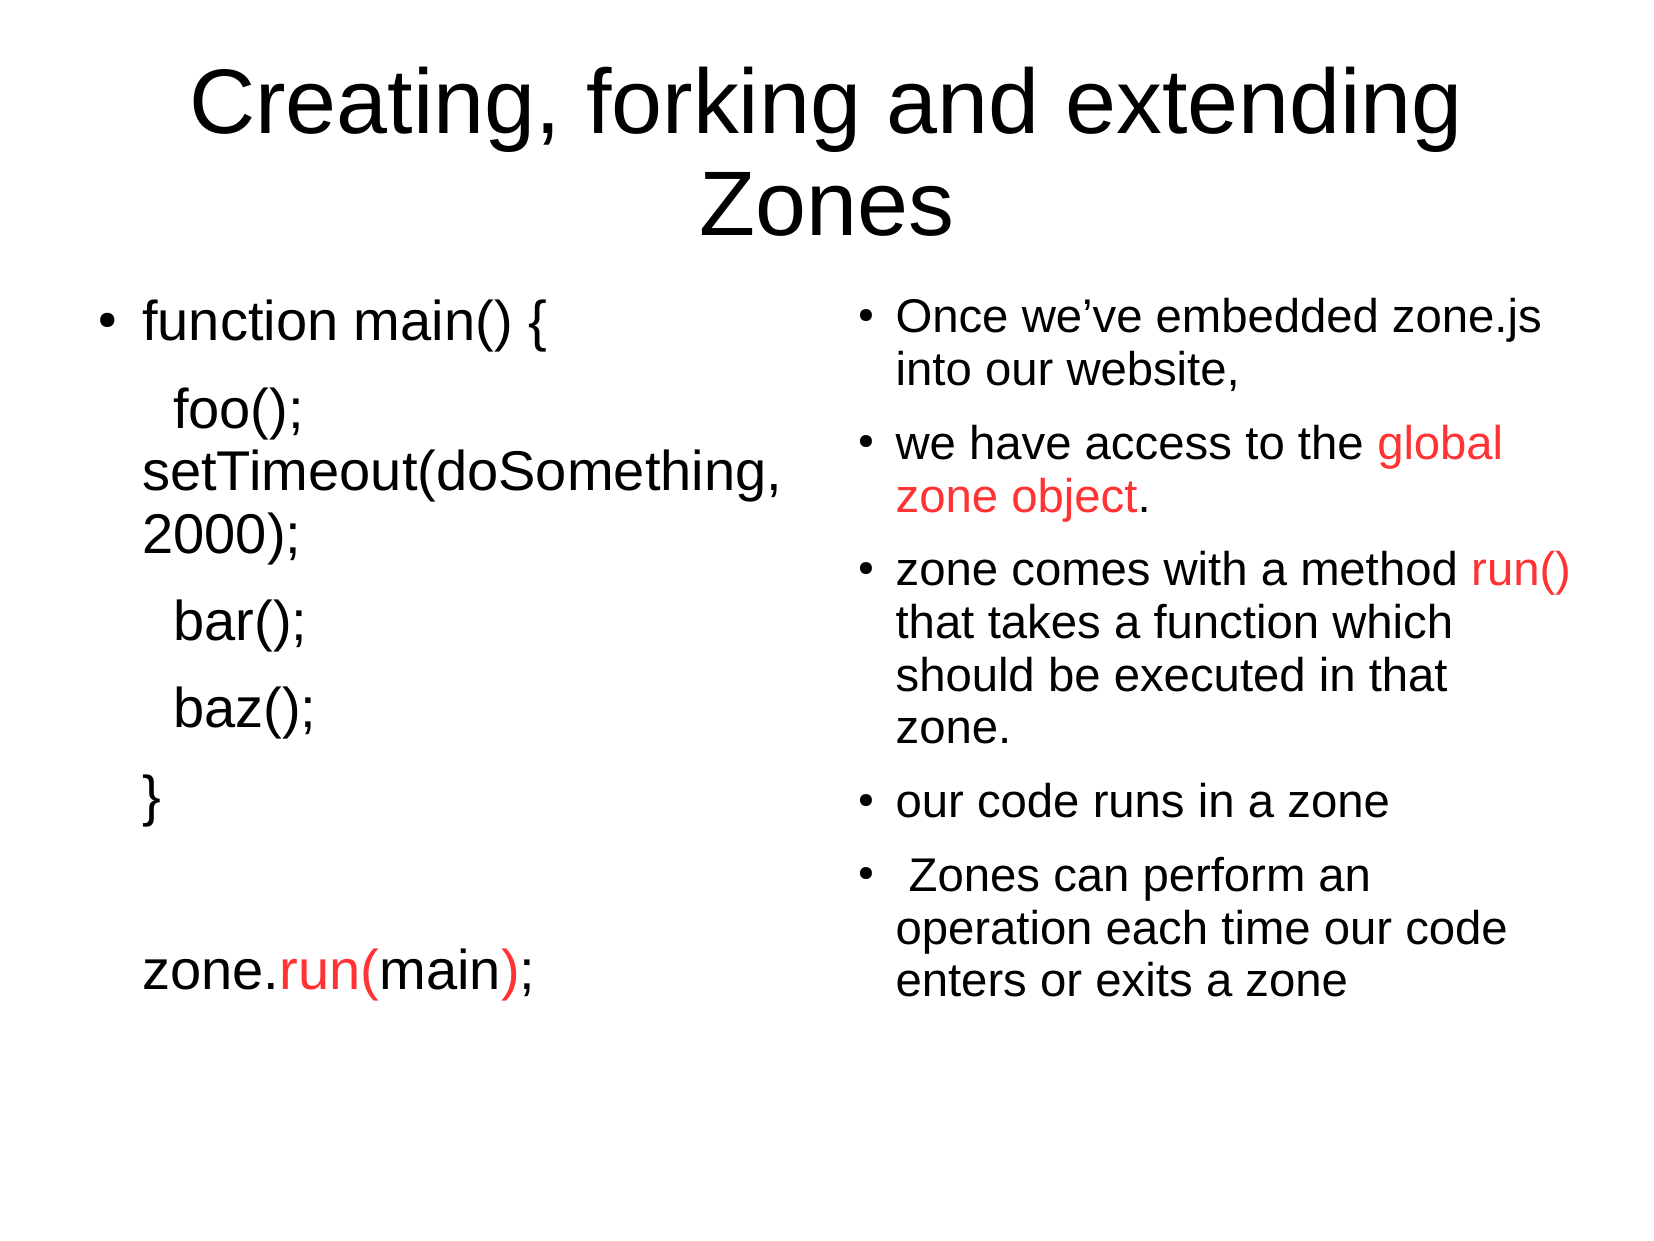

# Creating, forking and extending Zones
function main() {
 foo(); 				 setTimeout(doSomething,2000);
 bar();
 baz();
}
zone.run(main);
Once we’ve embedded zone.js into our website,
we have access to the global zone object.
zone comes with a method run() that takes a function which should be executed in that zone.
our code runs in a zone
 Zones can perform an operation each time our code enters or exits a zone